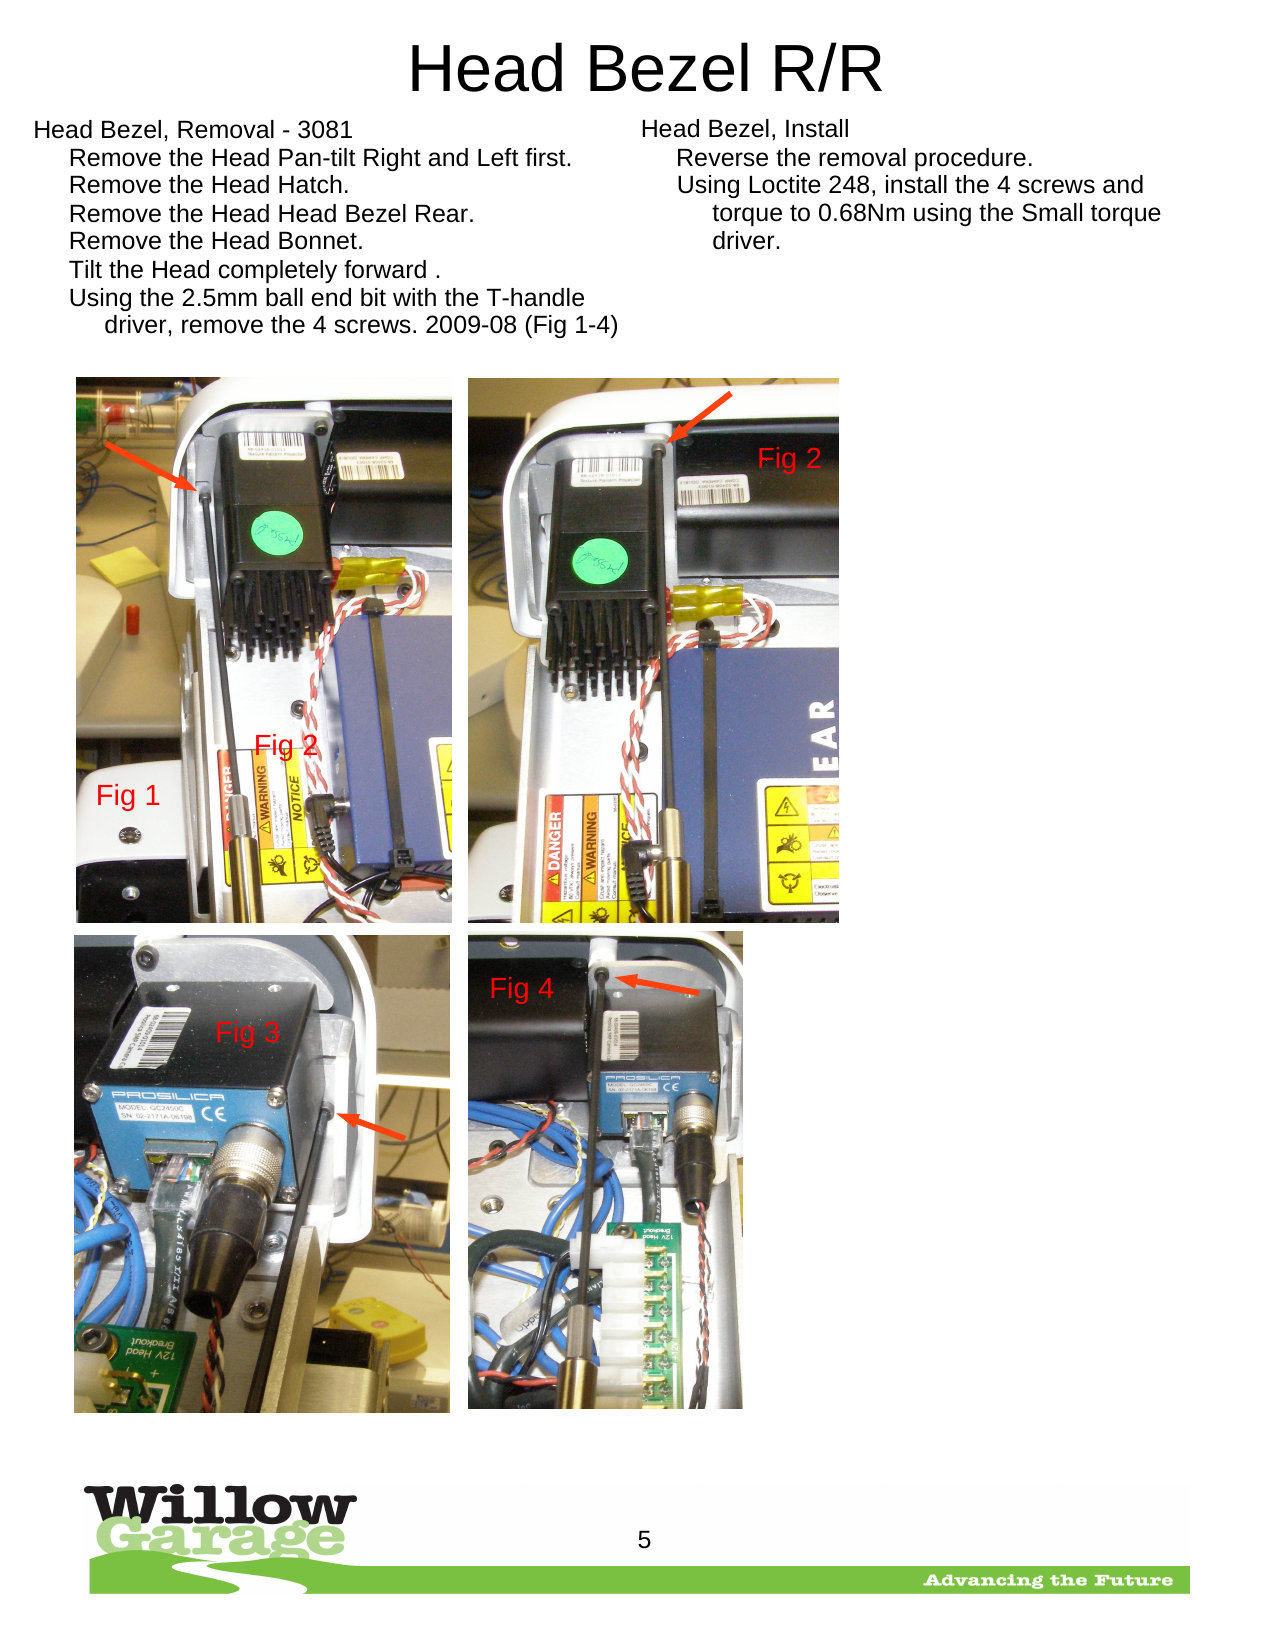

# Head Bezel R/R
Head Bezel, Install
Reverse the removal procedure.
Using Loctite 248, install the 4 screws and torque to 0.68Nm using the Small torque driver.
Head Bezel, Removal - 3081
Remove the Head Pan-tilt Right and Left first.
Remove the Head Hatch.
Remove the Head Head Bezel Rear.
Remove the Head Bonnet.
Tilt the Head completely forward .
Using the 2.5mm ball end bit with the T-handle driver, remove the 4 screws. 2009-08 (Fig 1-4)
Fig 2
Fig 2
Fig 1
Fig 4
Fig 3
5